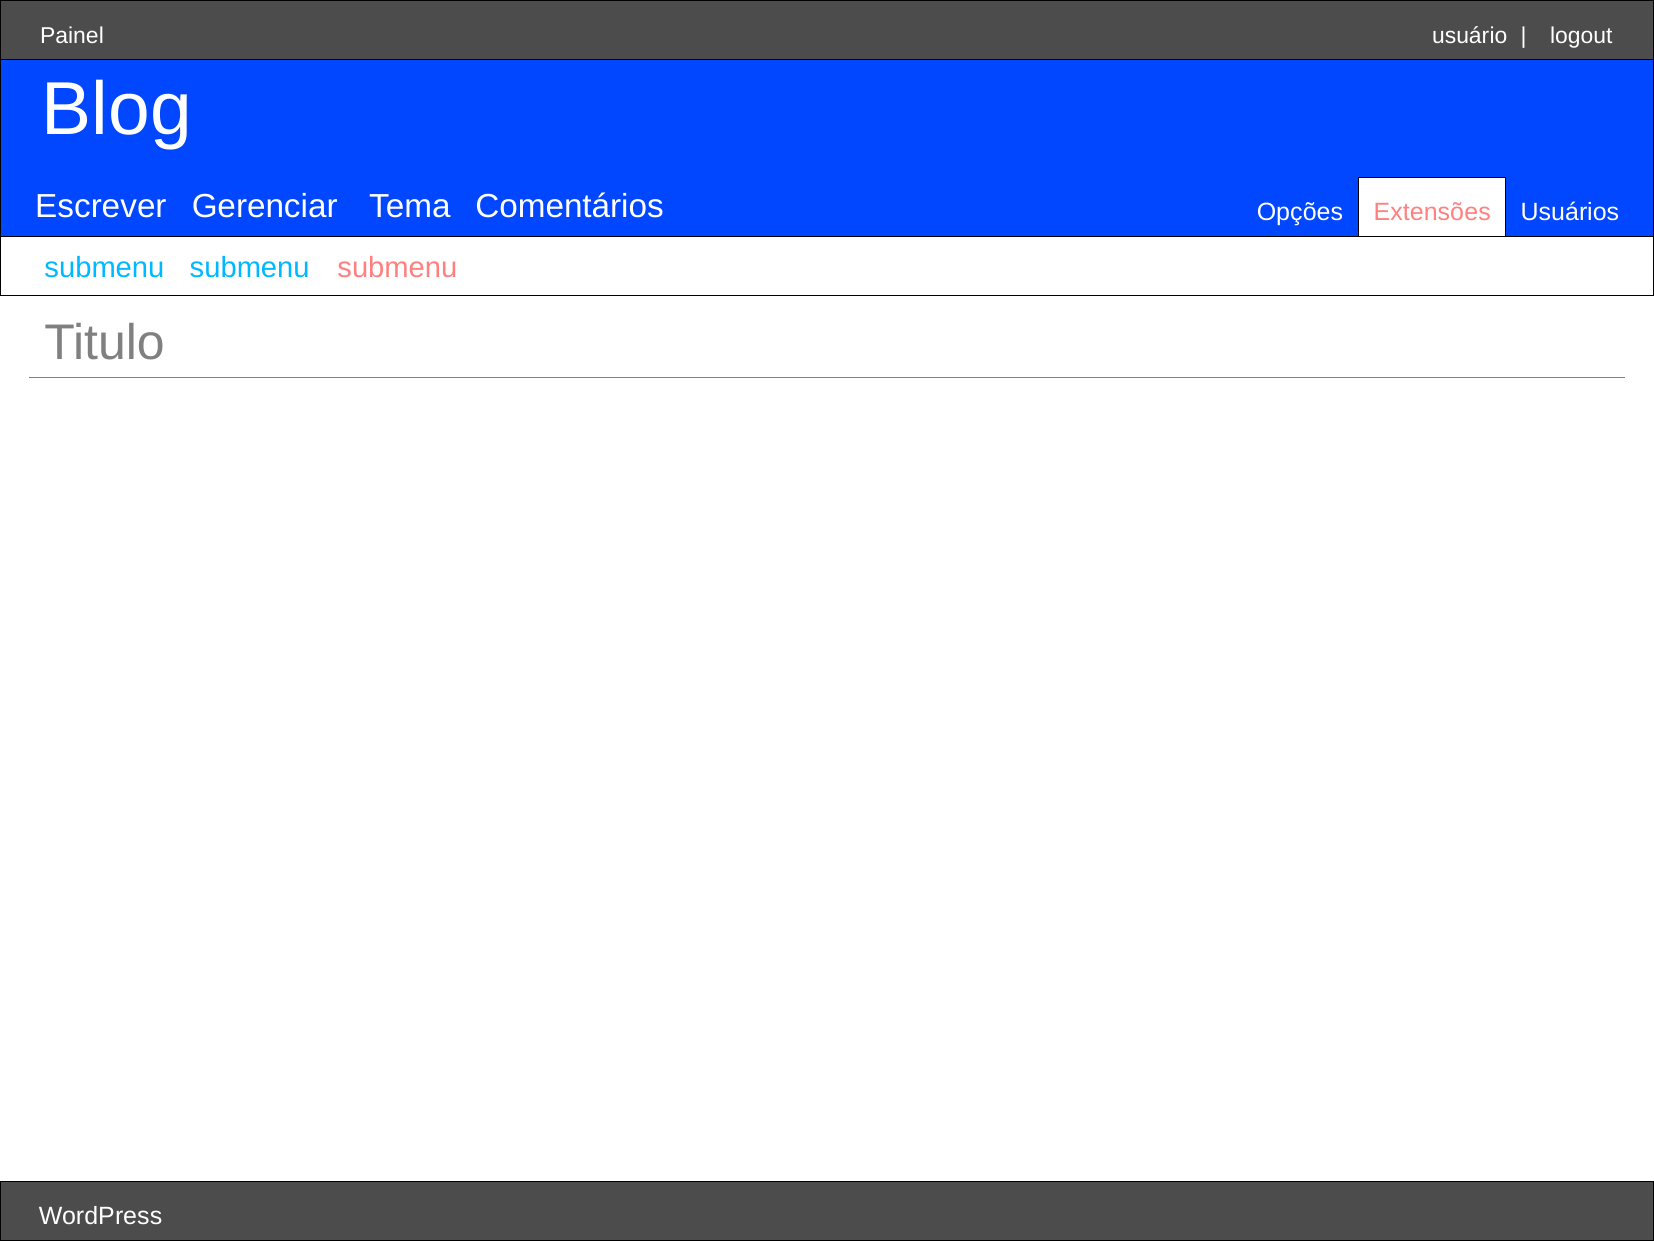

Painel
usuário
|
logout
Blog
Escrever
Gerenciar
Tema
Comentários
Opções
Extensões
Usuários
submenu
submenu
submenu
Titulo
WordPress